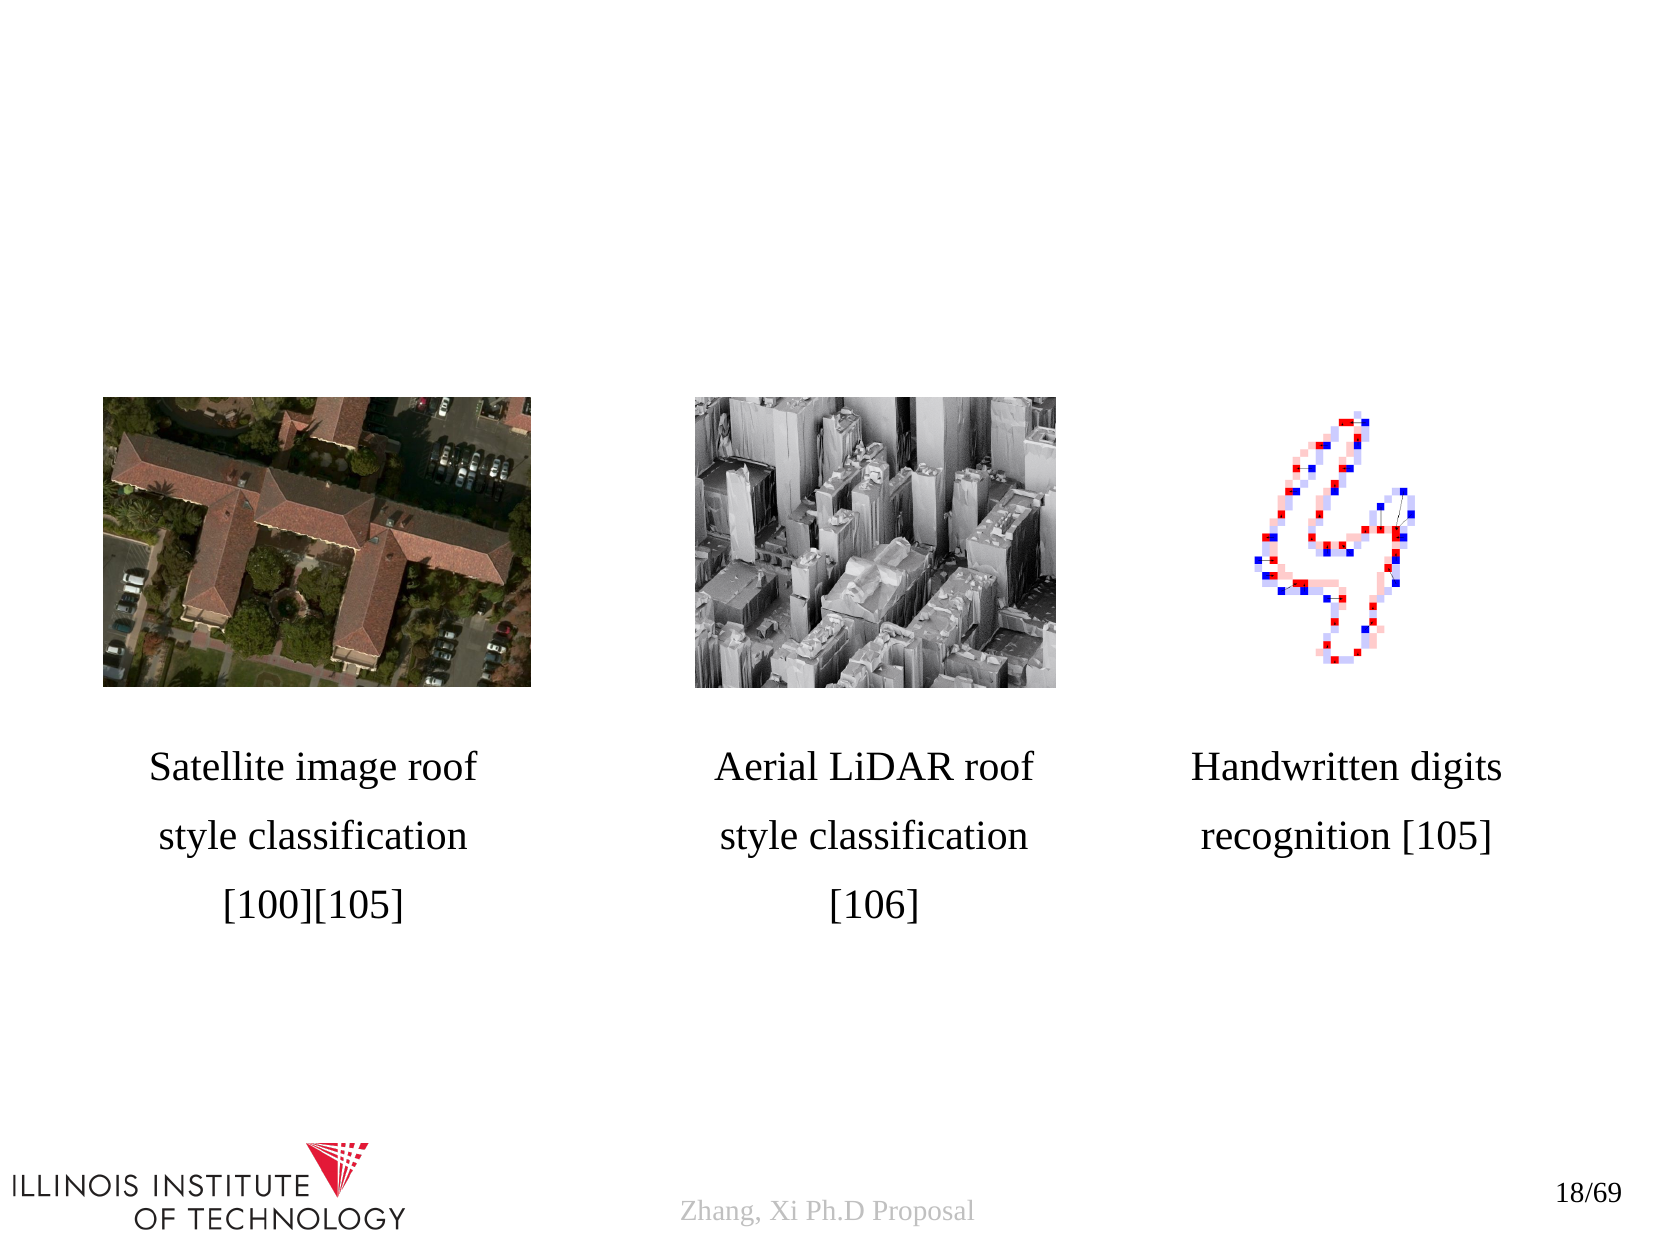

Satellite image roof style classification [100][105]
Aerial LiDAR roof style classification [106]
Handwritten digits recognition [105]
18
Zhang, Xi Ph.D Proposal